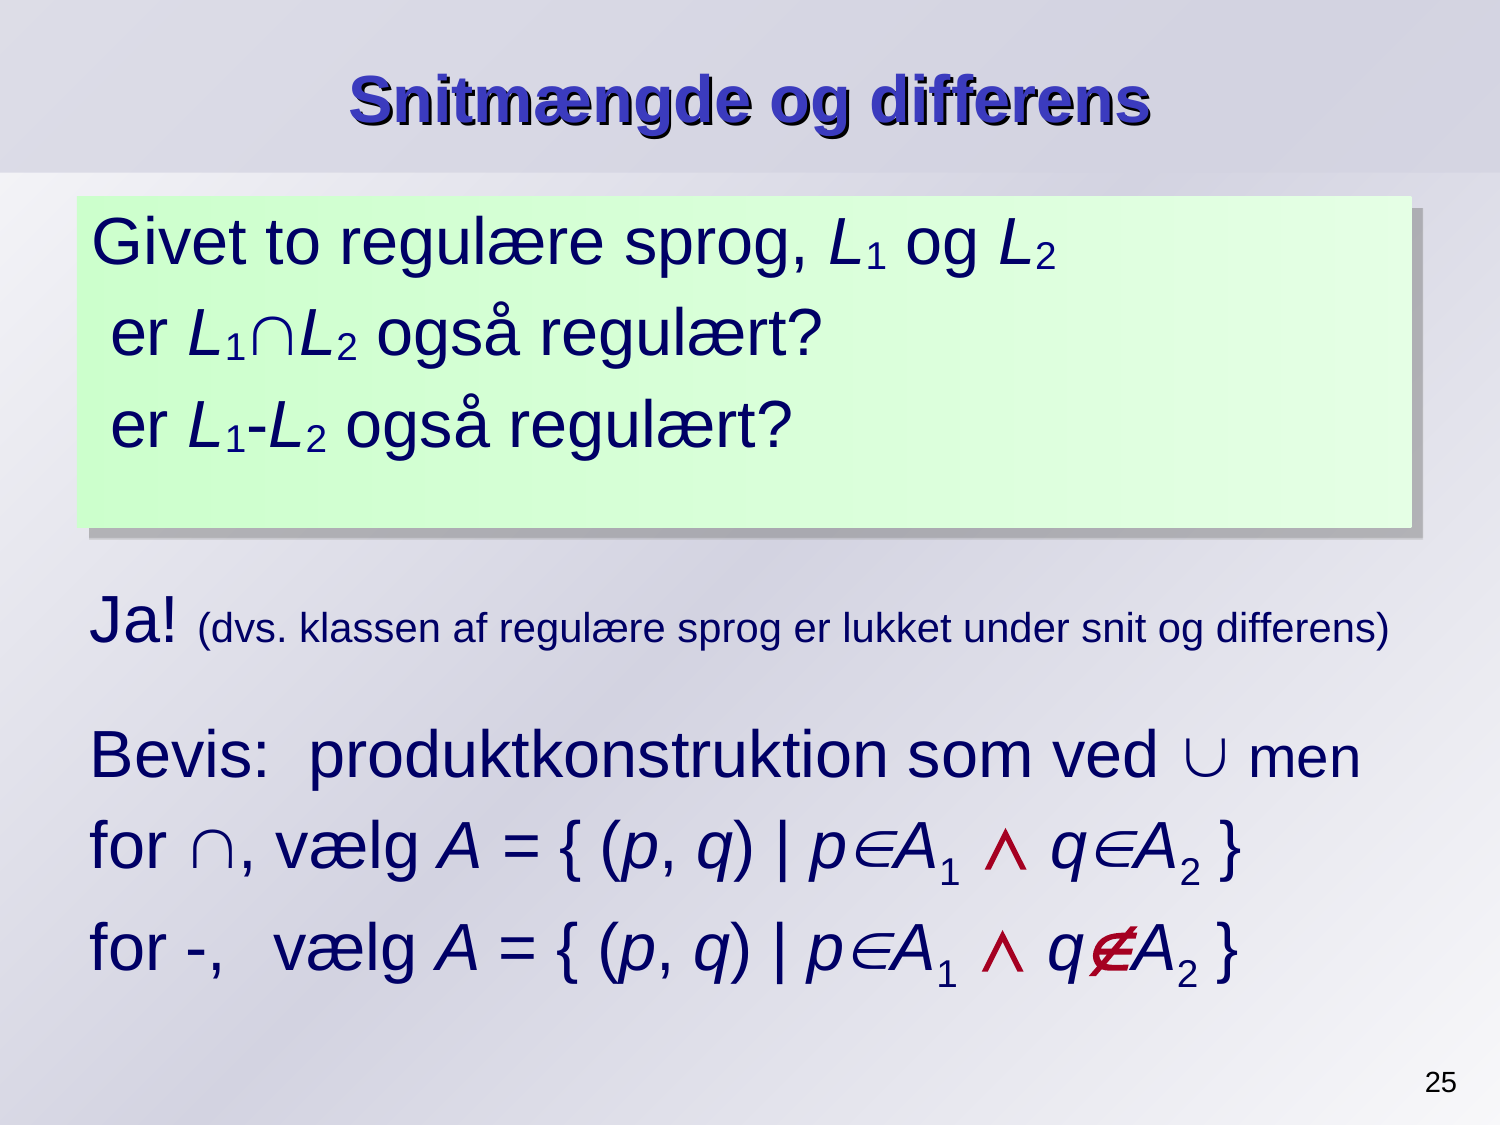

# Snitmængde og differens
Givet to regulære sprog, L1 og L2
 er L1∩L2 også regulært?
 er L1-L2 også regulært?
Ja! (dvs. klassen af regulære sprog er lukket under snit og differens)
Bevis: produktkonstruktion som ved ∪ men
for ∩, vælg A = { (p, q) | p∈A1 ∧ q∈A2 }
for -, vælg A = { (p, q) | p∈A1 ∧ q∉A2 }
25